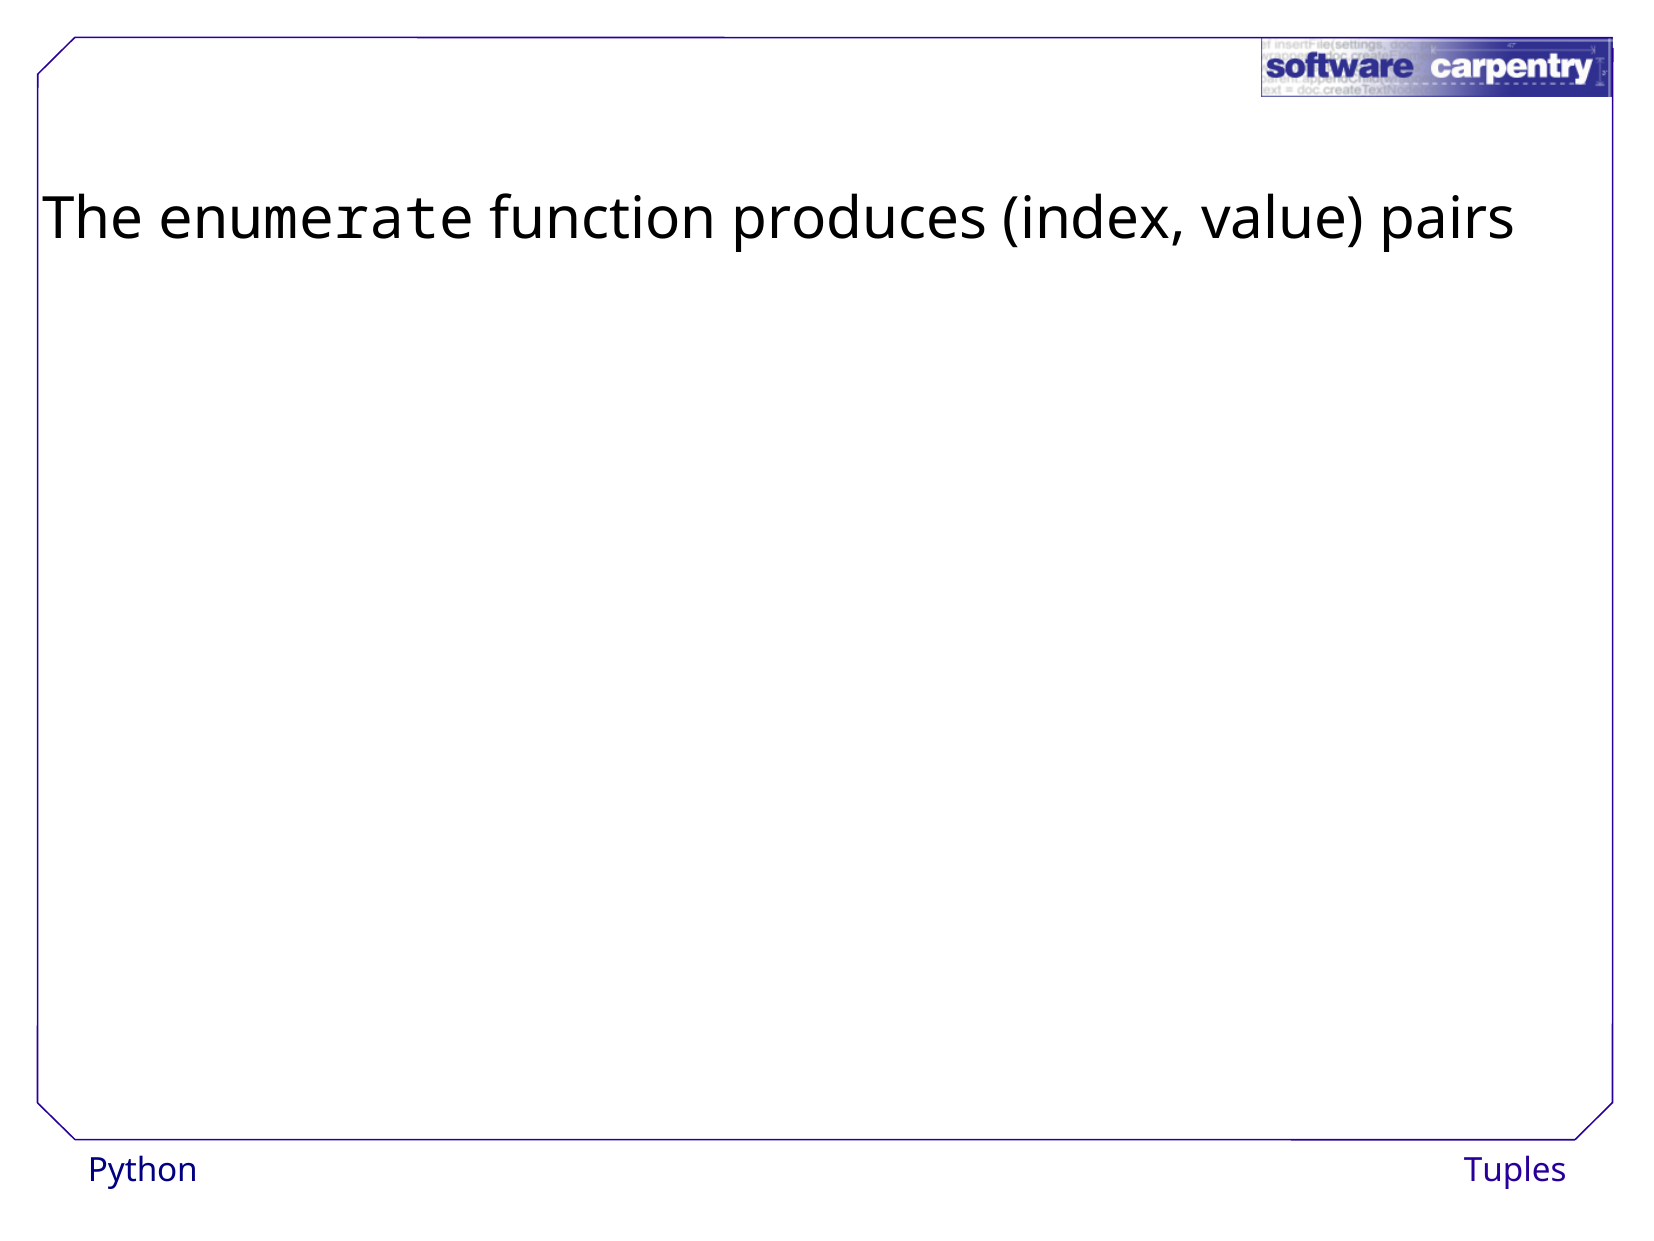

The enumerate function produces (index, value) pairs